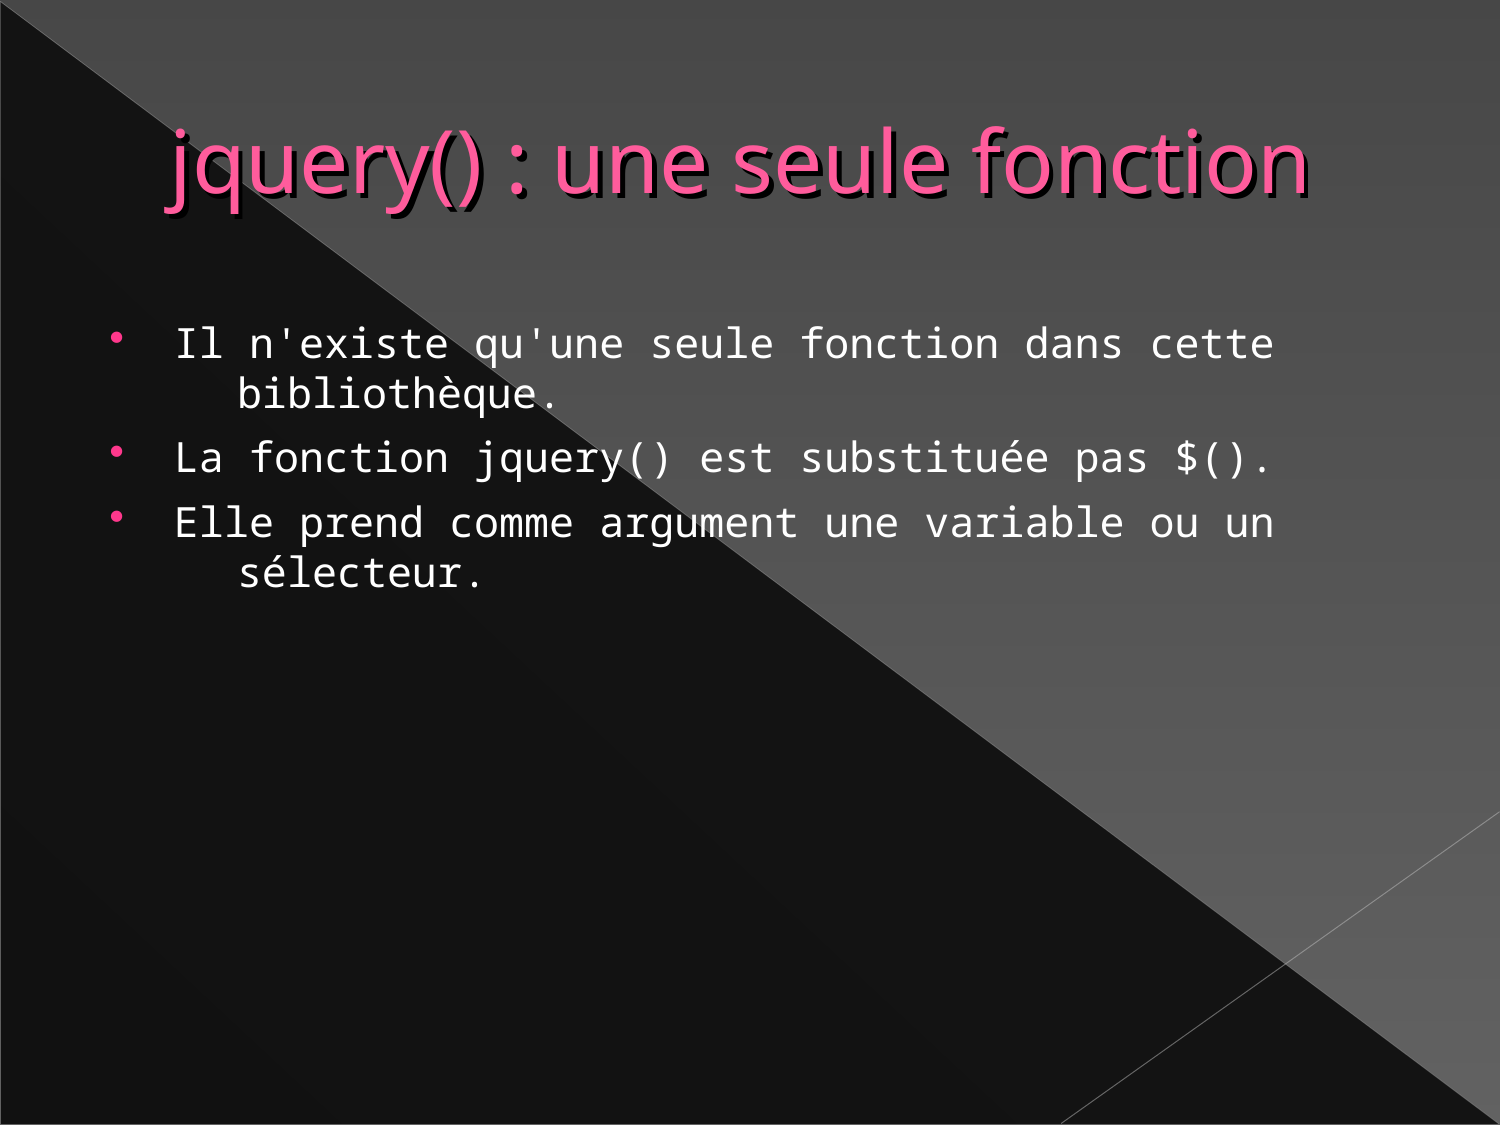

# jquery() : une seule fonction
Il n'existe qu'une seule fonction dans cette bibliothèque.
La fonction jquery() est substituée pas $().
Elle prend comme argument une variable ou un sélecteur.